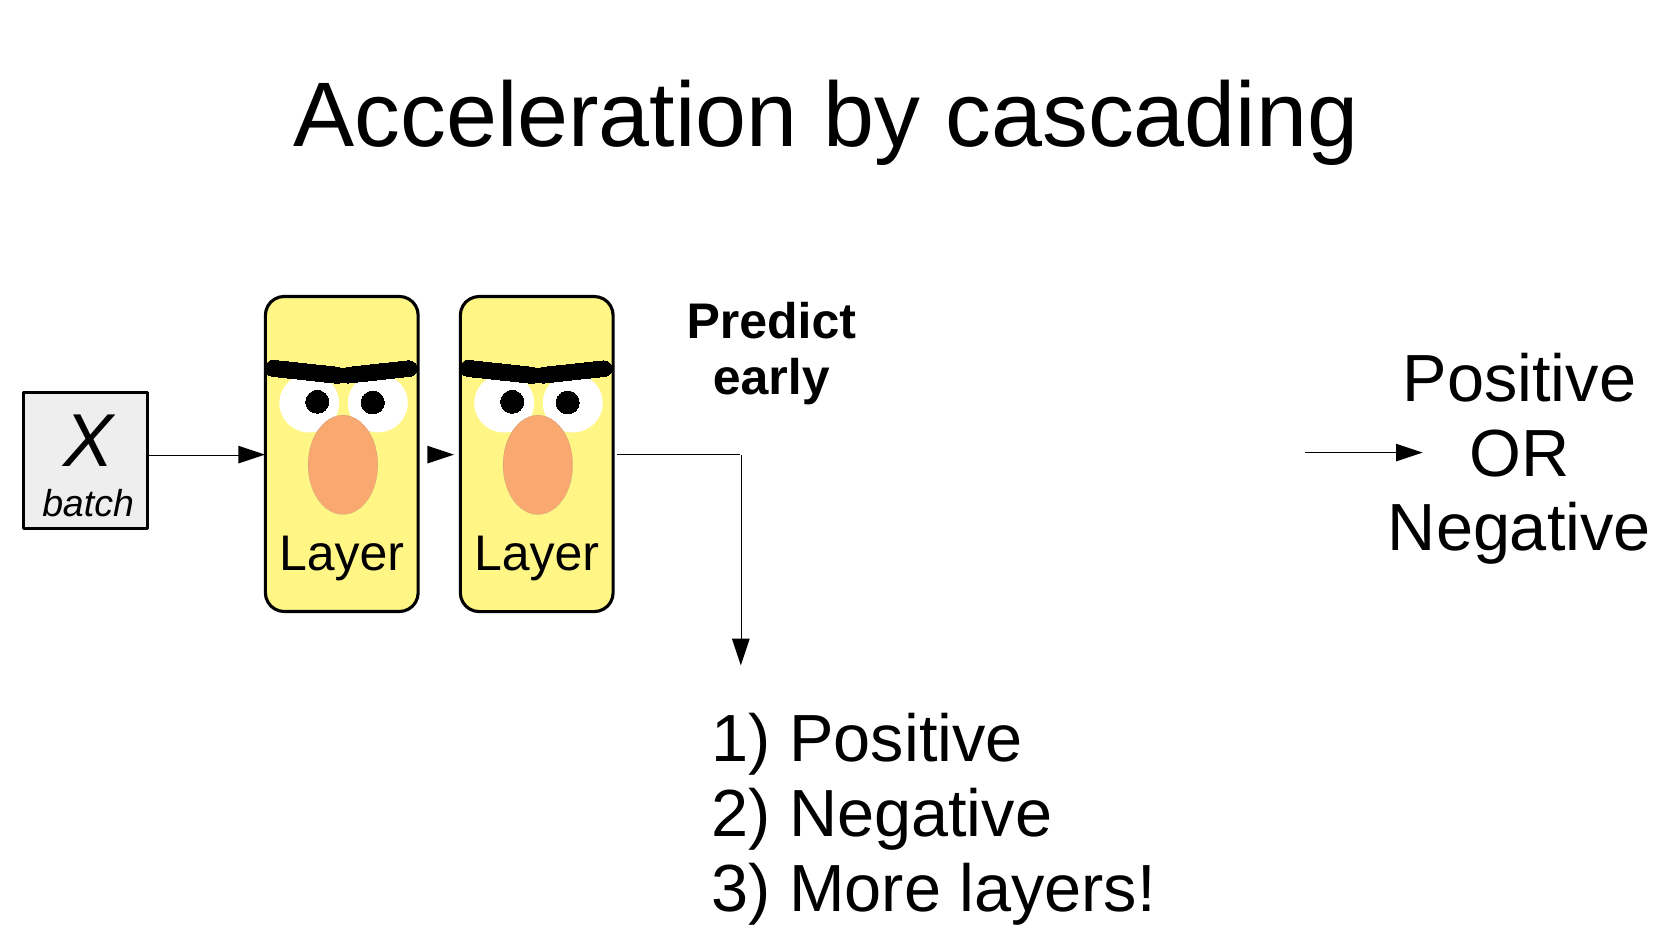

# Acceleration by cascading
Predict
early
Layer
Layer
Positive
OR
Negative
X
batch
1) Positive
2) Negative
3) More layers!